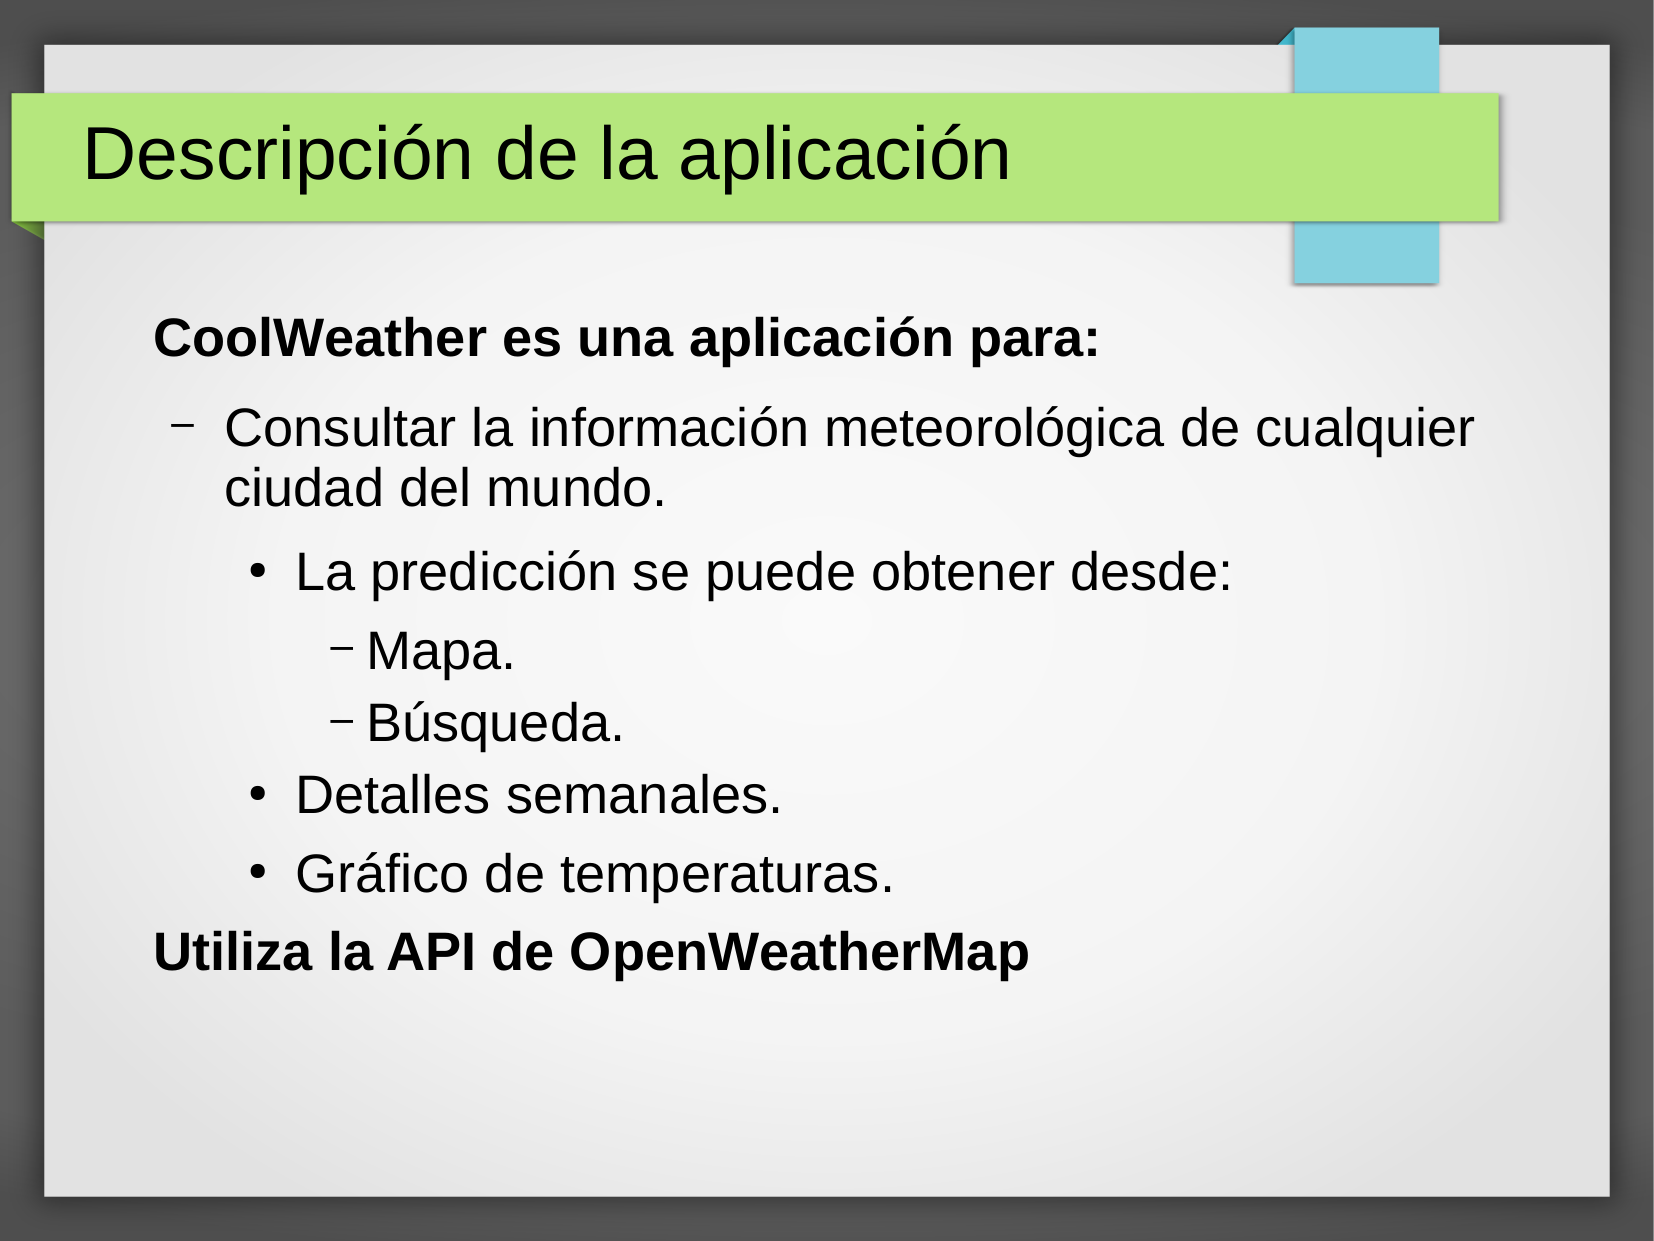

# Descripción de la aplicación
CoolWeather es una aplicación para:
Consultar la información meteorológica de cualquier ciudad del mundo.
La predicción se puede obtener desde:
Mapa.
Búsqueda.
Detalles semanales.
Gráfico de temperaturas.
Utiliza la API de OpenWeatherMap